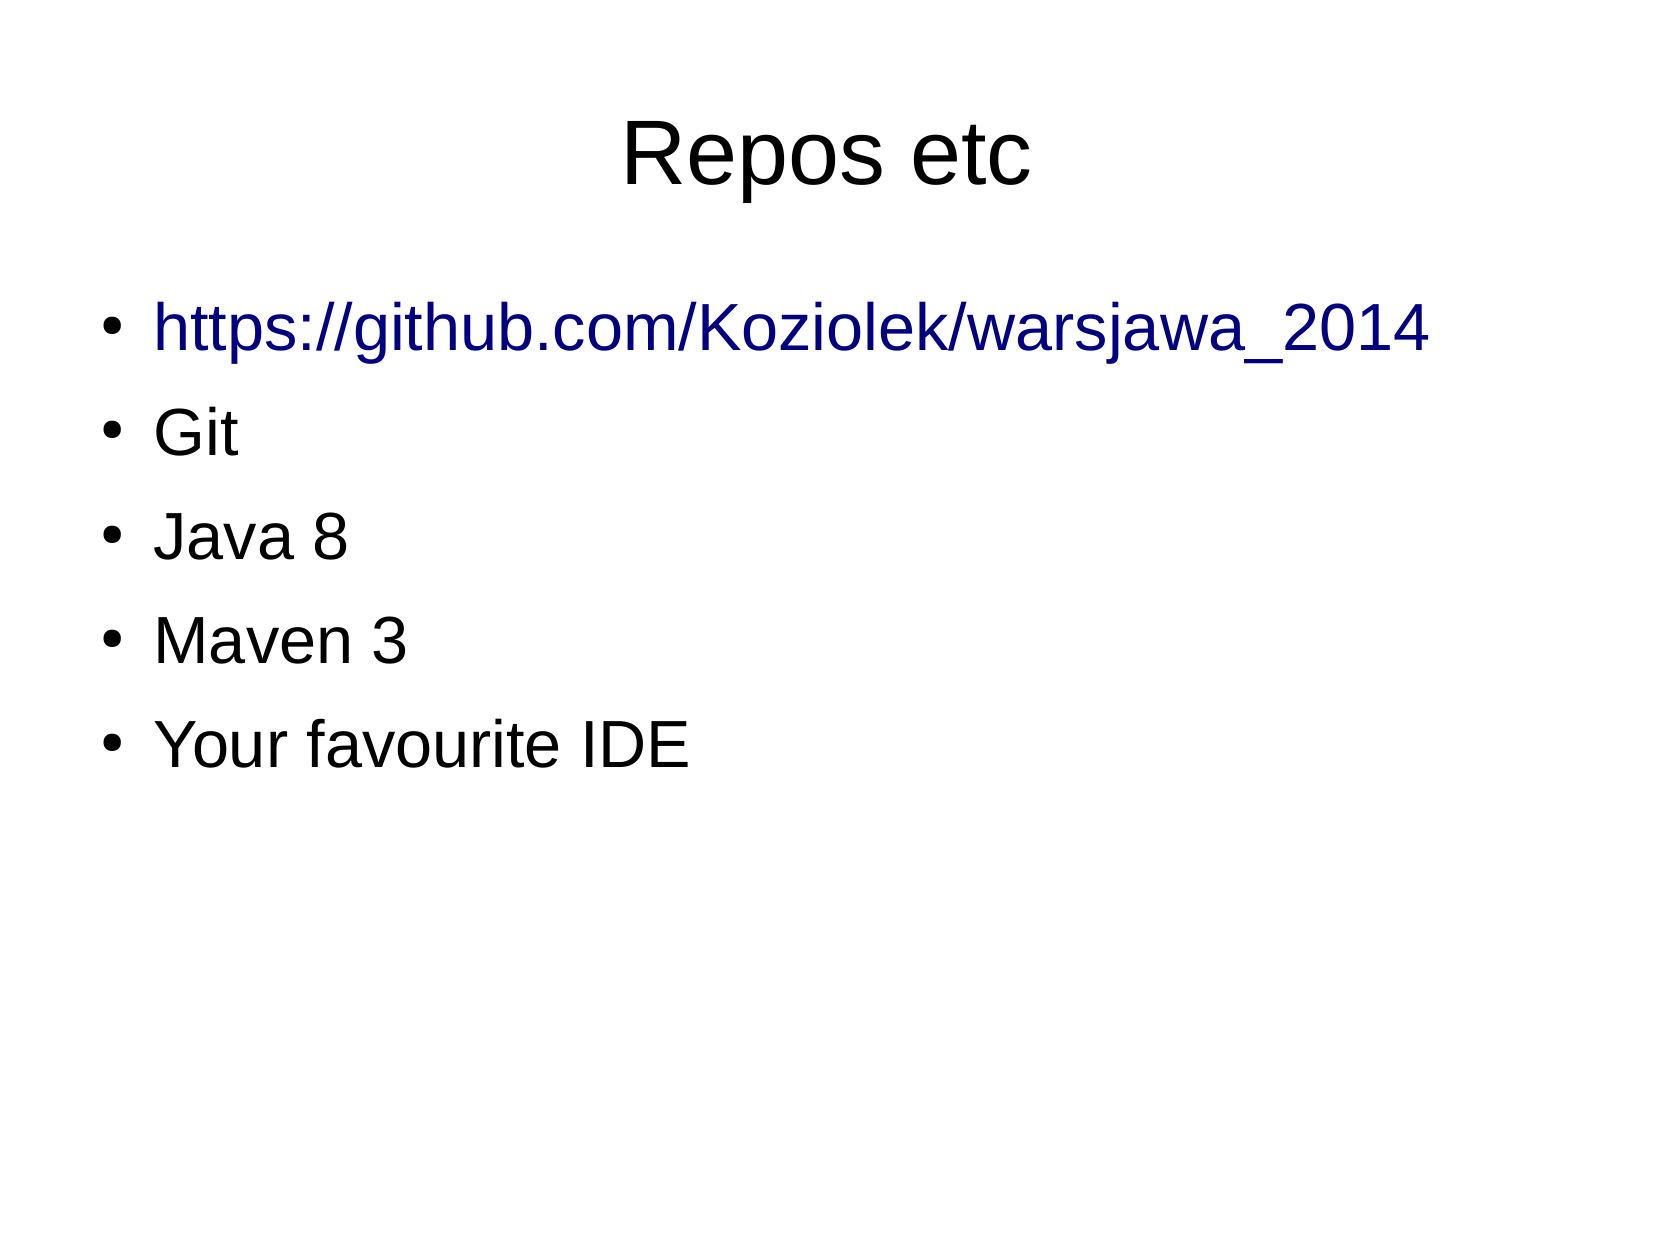

# Repos etc
https://github.com/Koziolek/warsjawa_2014
Git
Java 8
Maven 3
Your favourite IDE